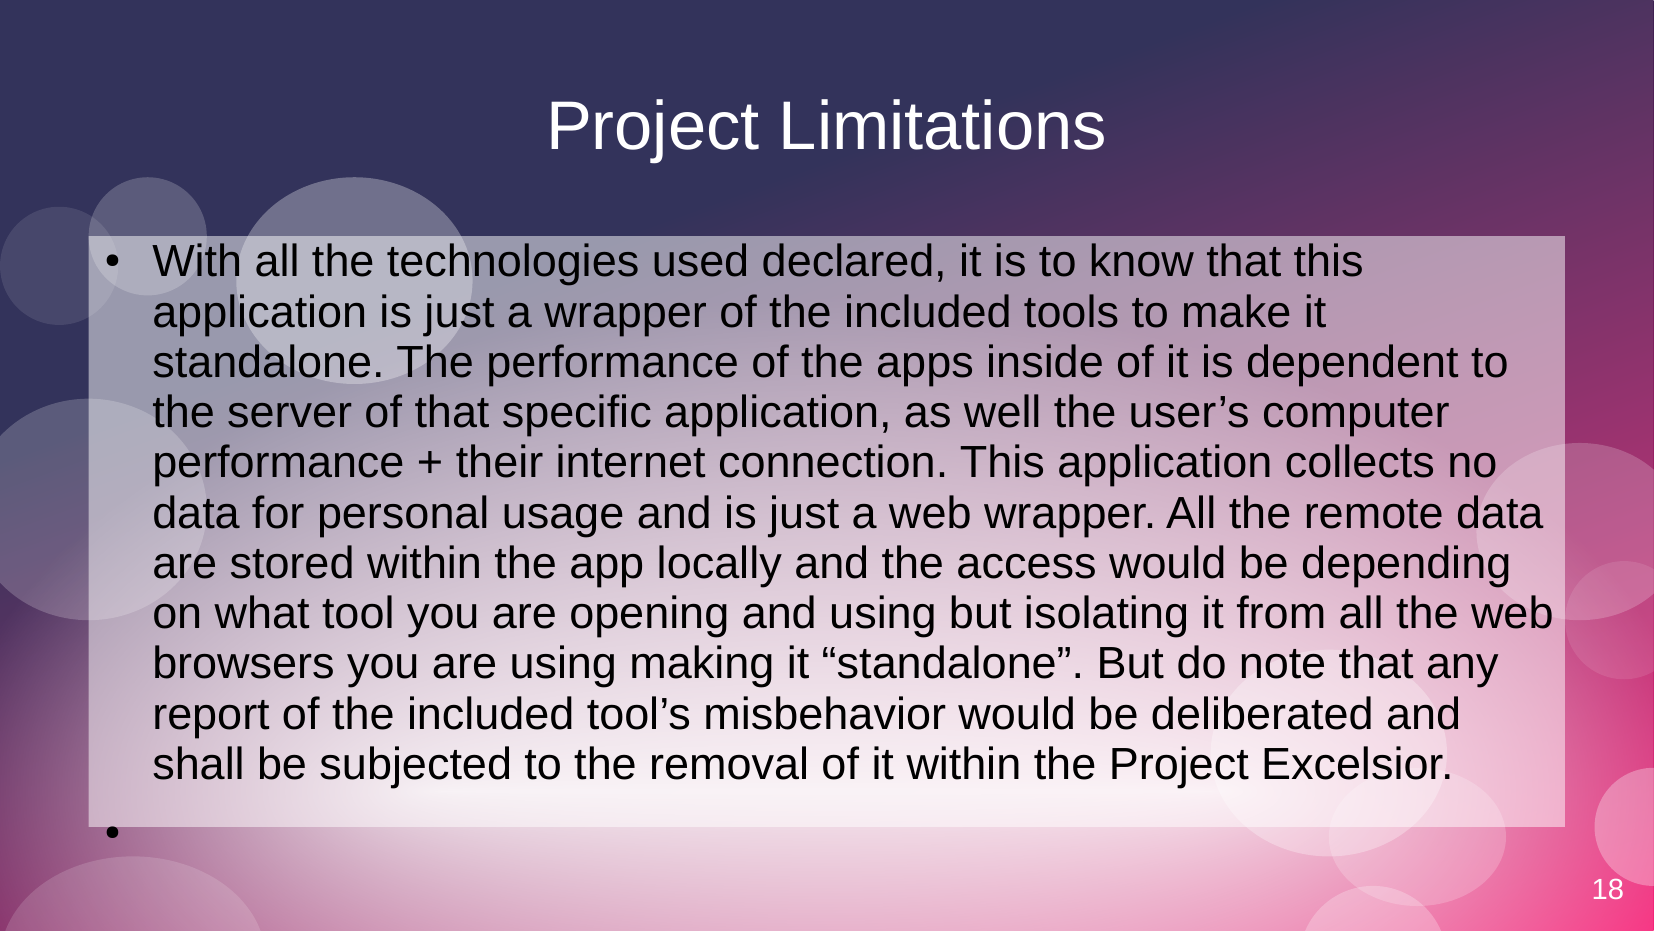

# Project Limitations
With all the technologies used declared, it is to know that this application is just a wrapper of the included tools to make it standalone. The performance of the apps inside of it is dependent to the server of that specific application, as well the user’s computer performance + their internet connection. This application collects no data for personal usage and is just a web wrapper. All the remote data are stored within the app locally and the access would be depending on what tool you are opening and using but isolating it from all the web browsers you are using making it “standalone”. But do note that any report of the included tool’s misbehavior would be deliberated and shall be subjected to the removal of it within the Project Excelsior.